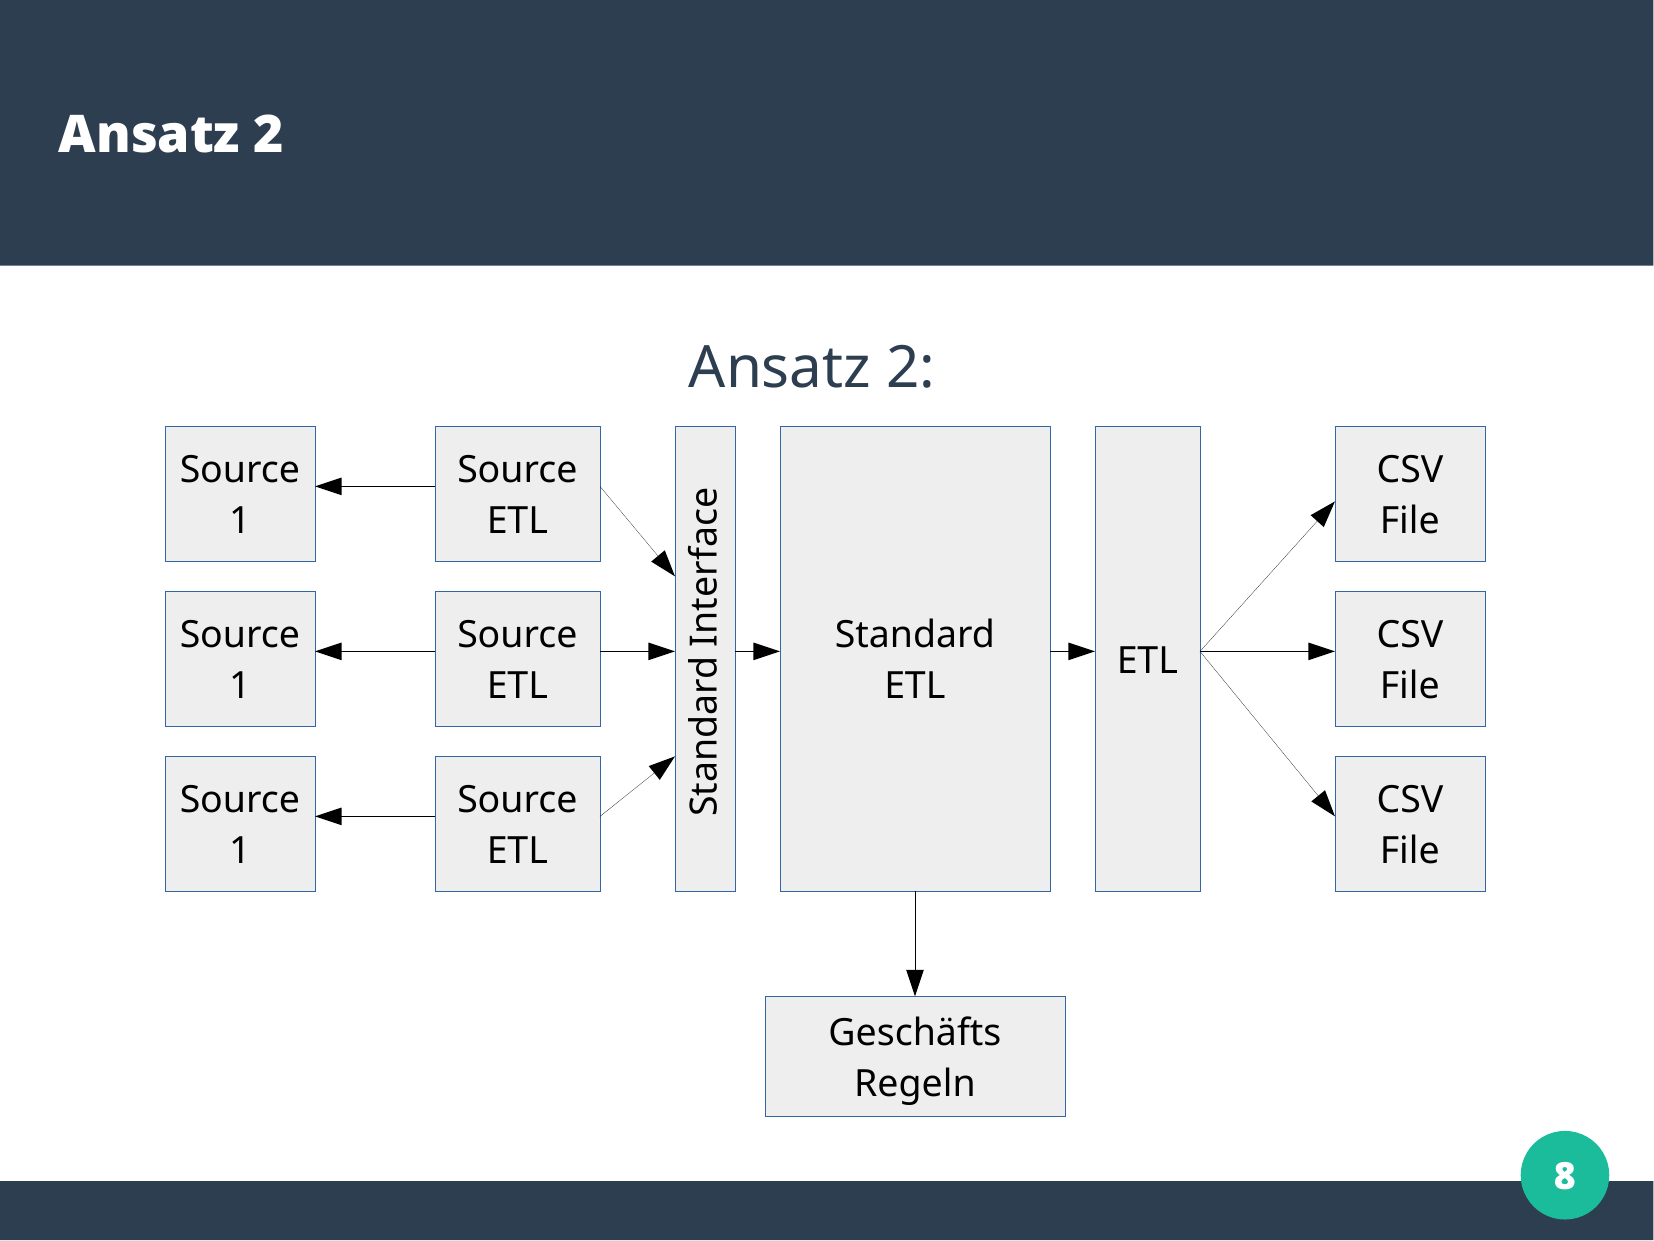

# Ansatz 2
Ansatz 2:
Source
1
Source
ETL
Standard
ETL
ETL
CSV
File
Source
1
Source
ETL
CSV
File
Standard Interface
Source
1
Source
ETL
CSV
File
Geschäfts
Regeln
8